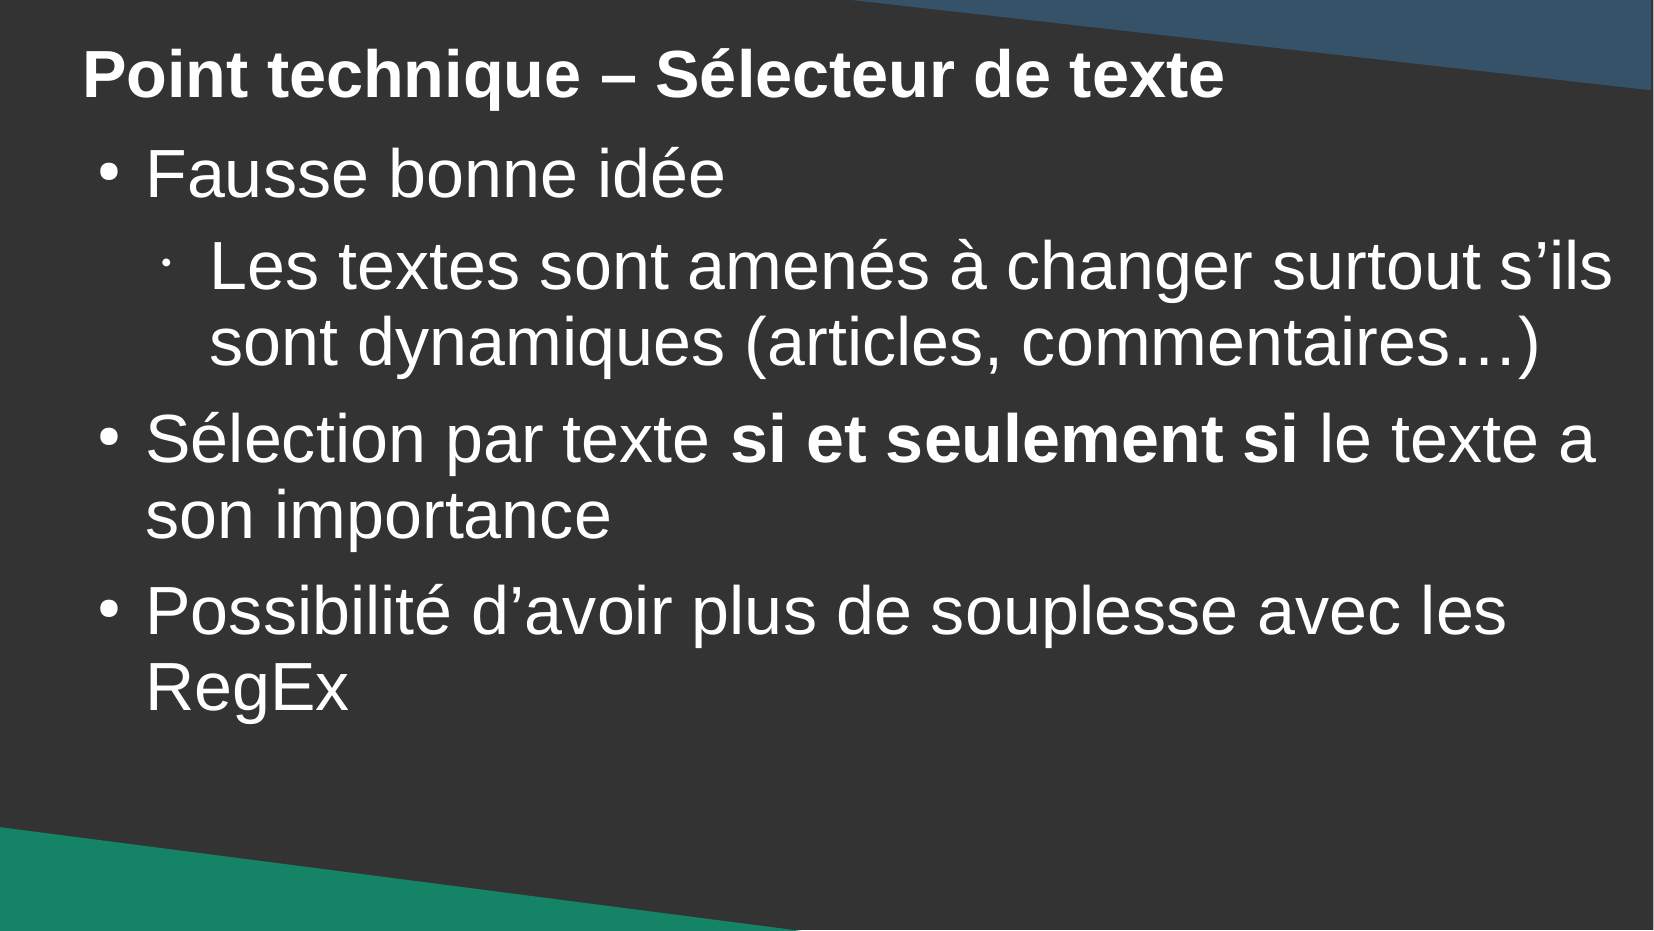

# Point technique – Sélecteur de texte
Fausse bonne idée
Les textes sont amenés à changer surtout s’ils sont dynamiques (articles, commentaires…)
Sélection par texte si et seulement si le texte a son importance
Possibilité d’avoir plus de souplesse avec les RegEx